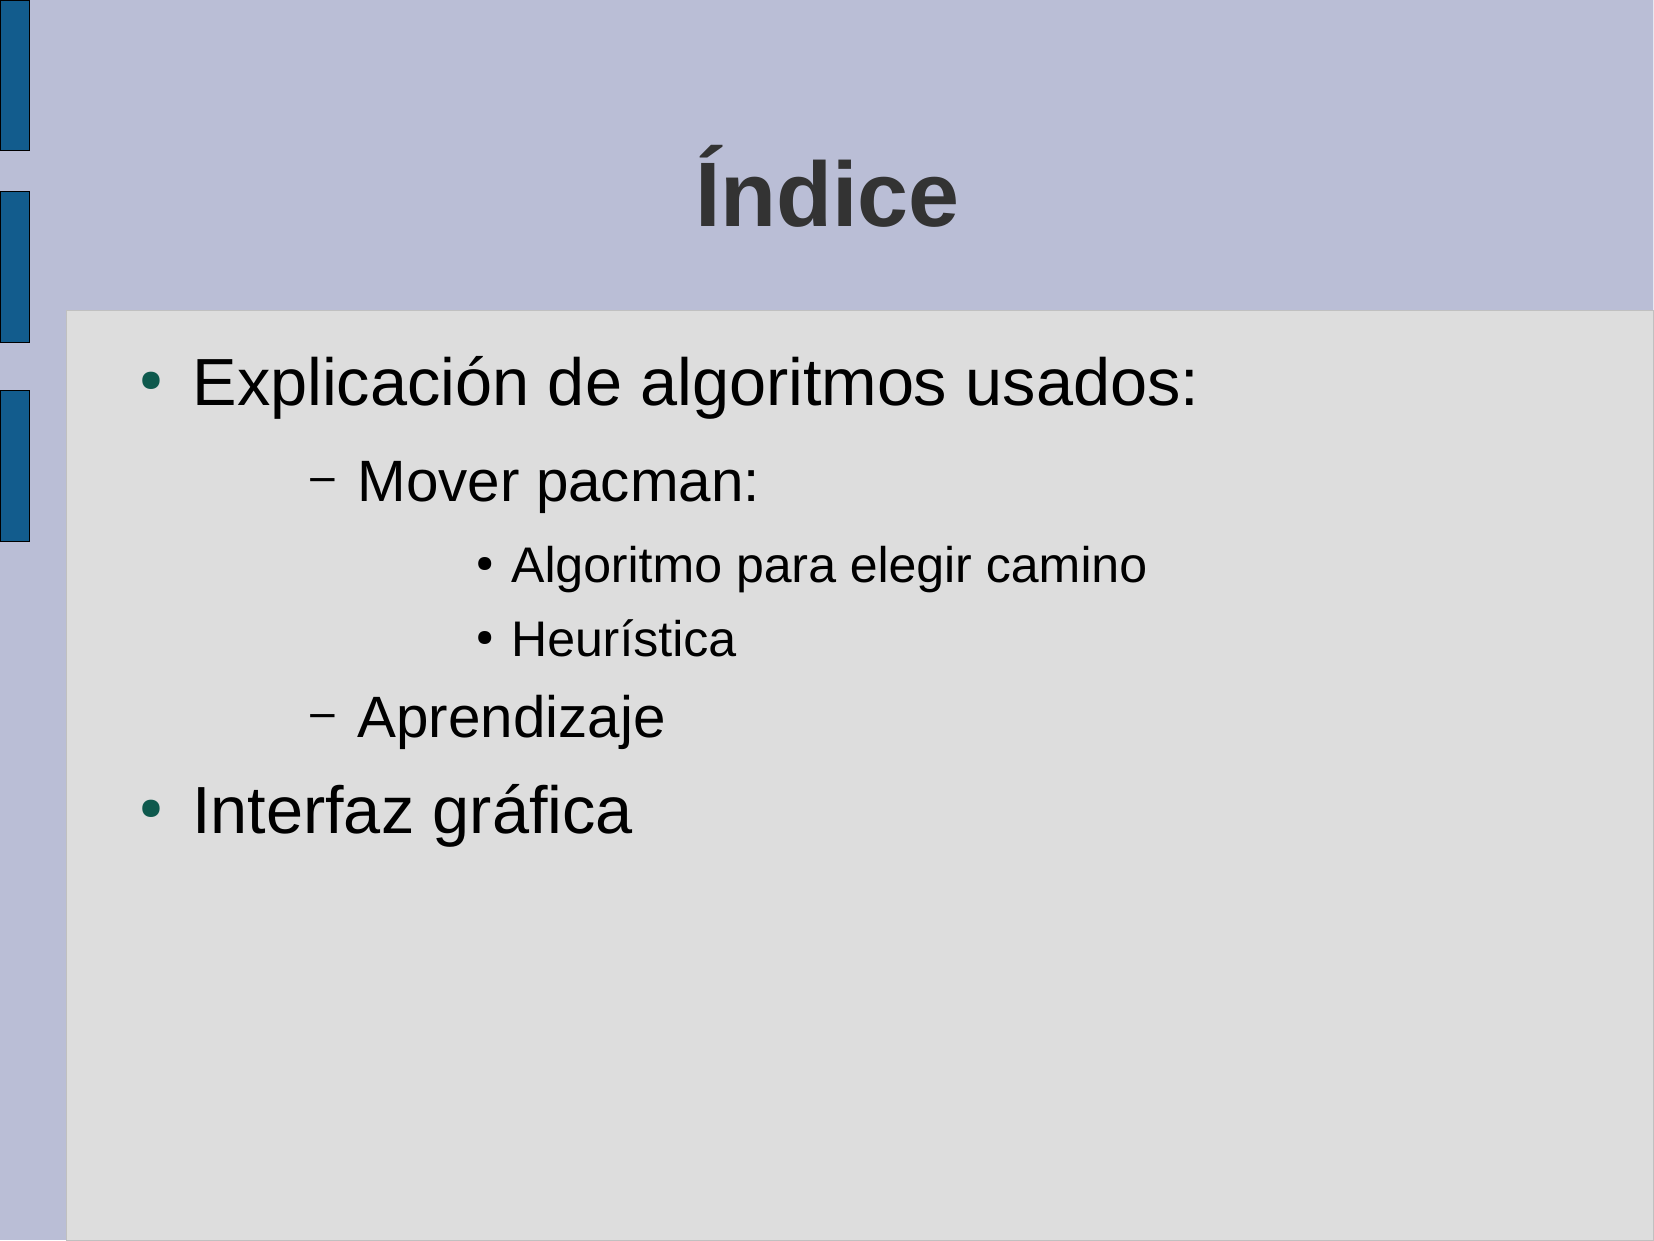

# Índice
Explicación de algoritmos usados:
Mover pacman:
Algoritmo para elegir camino
Heurística
Aprendizaje
Interfaz gráfica